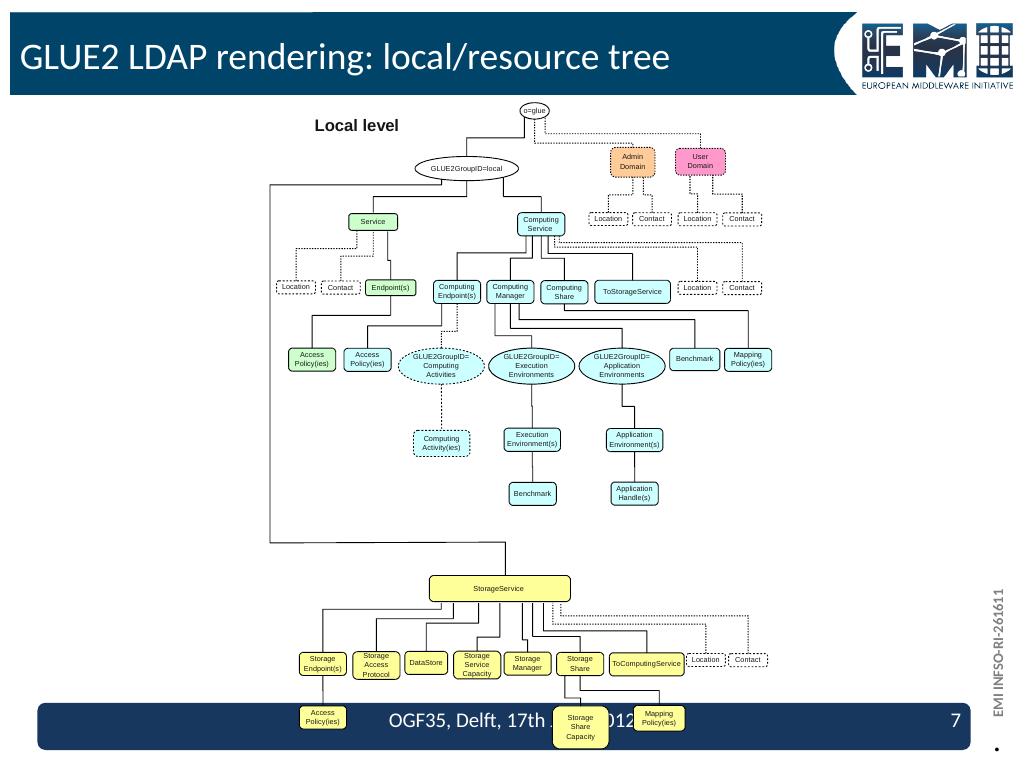

# GLUE2 LDAP rendering: local/resource tree
OGF35, Delft, 17th June 2012
7